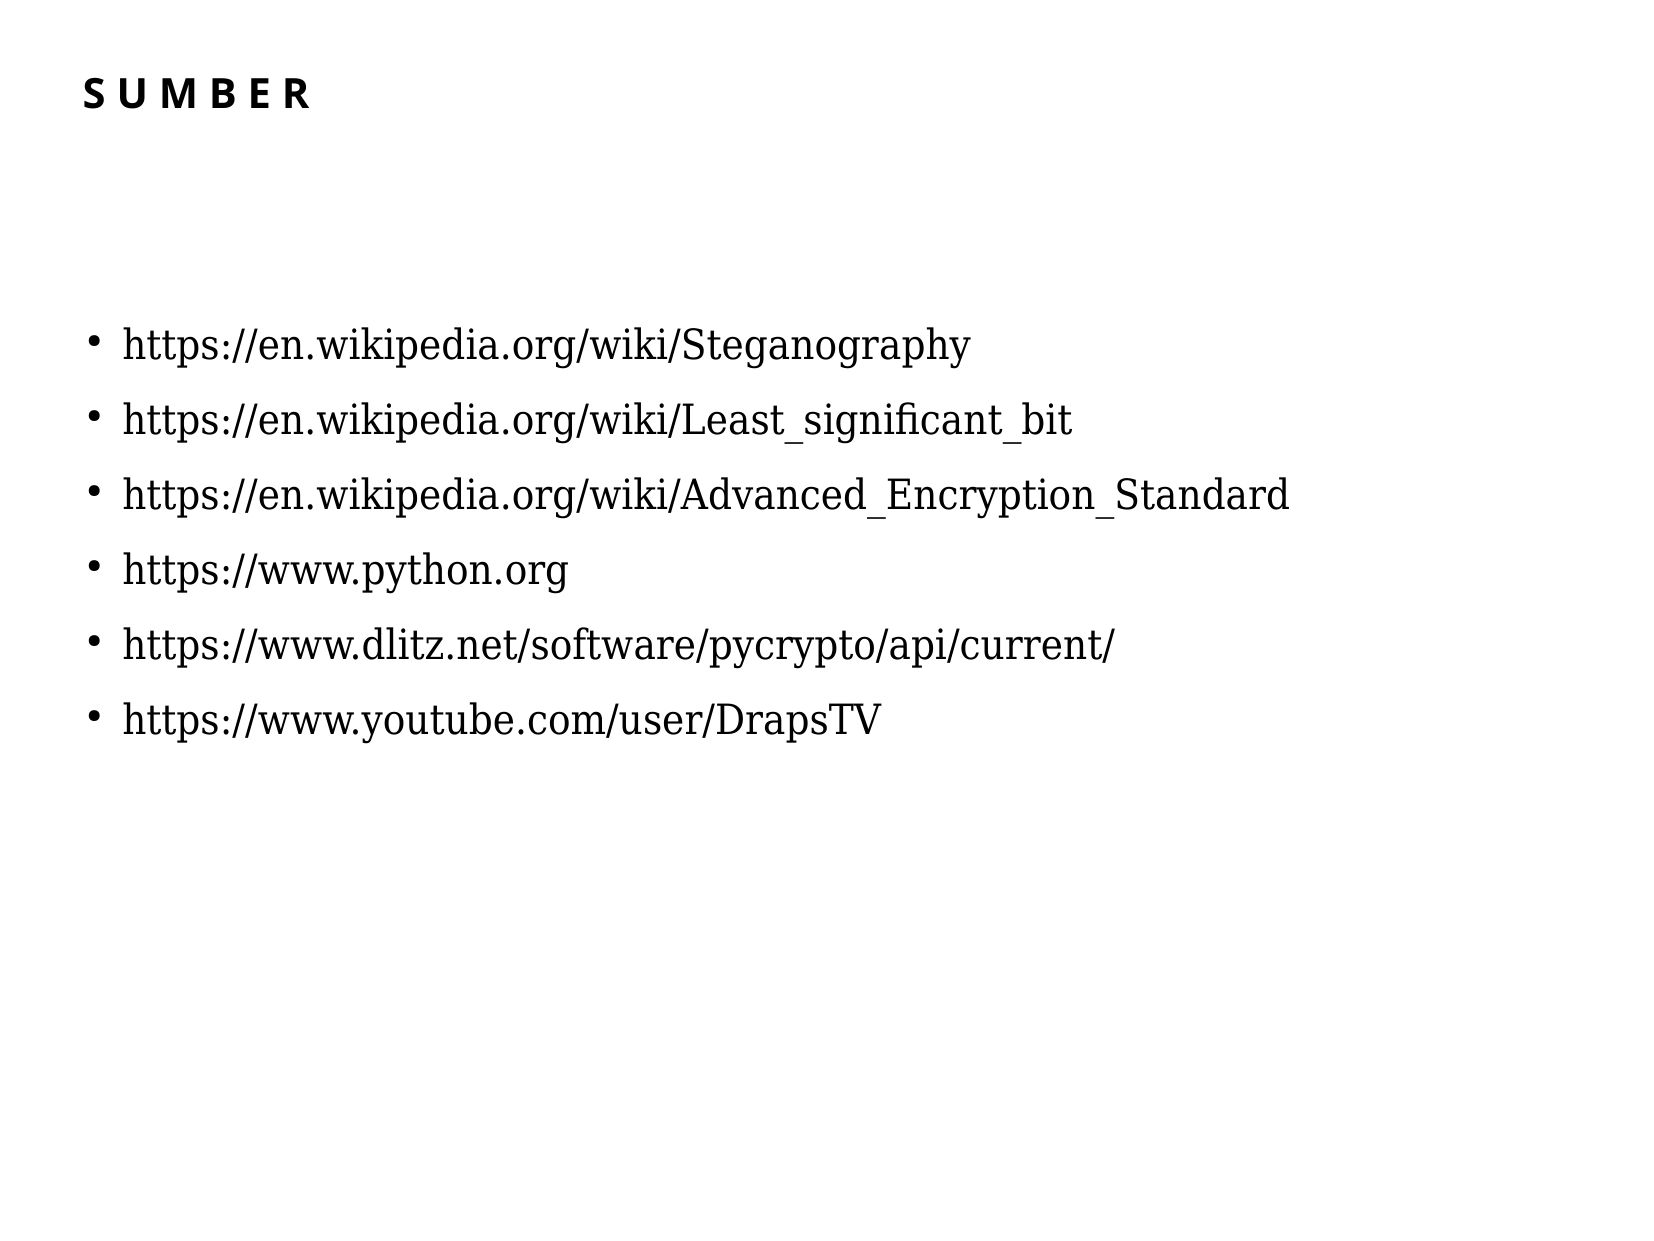

S U M B E R
https://en.wikipedia.org/wiki/Steganography
https://en.wikipedia.org/wiki/Least_significant_bit
https://en.wikipedia.org/wiki/Advanced_Encryption_Standard
https://www.python.org
https://www.dlitz.net/software/pycrypto/api/current/
https://www.youtube.com/user/DrapsTV